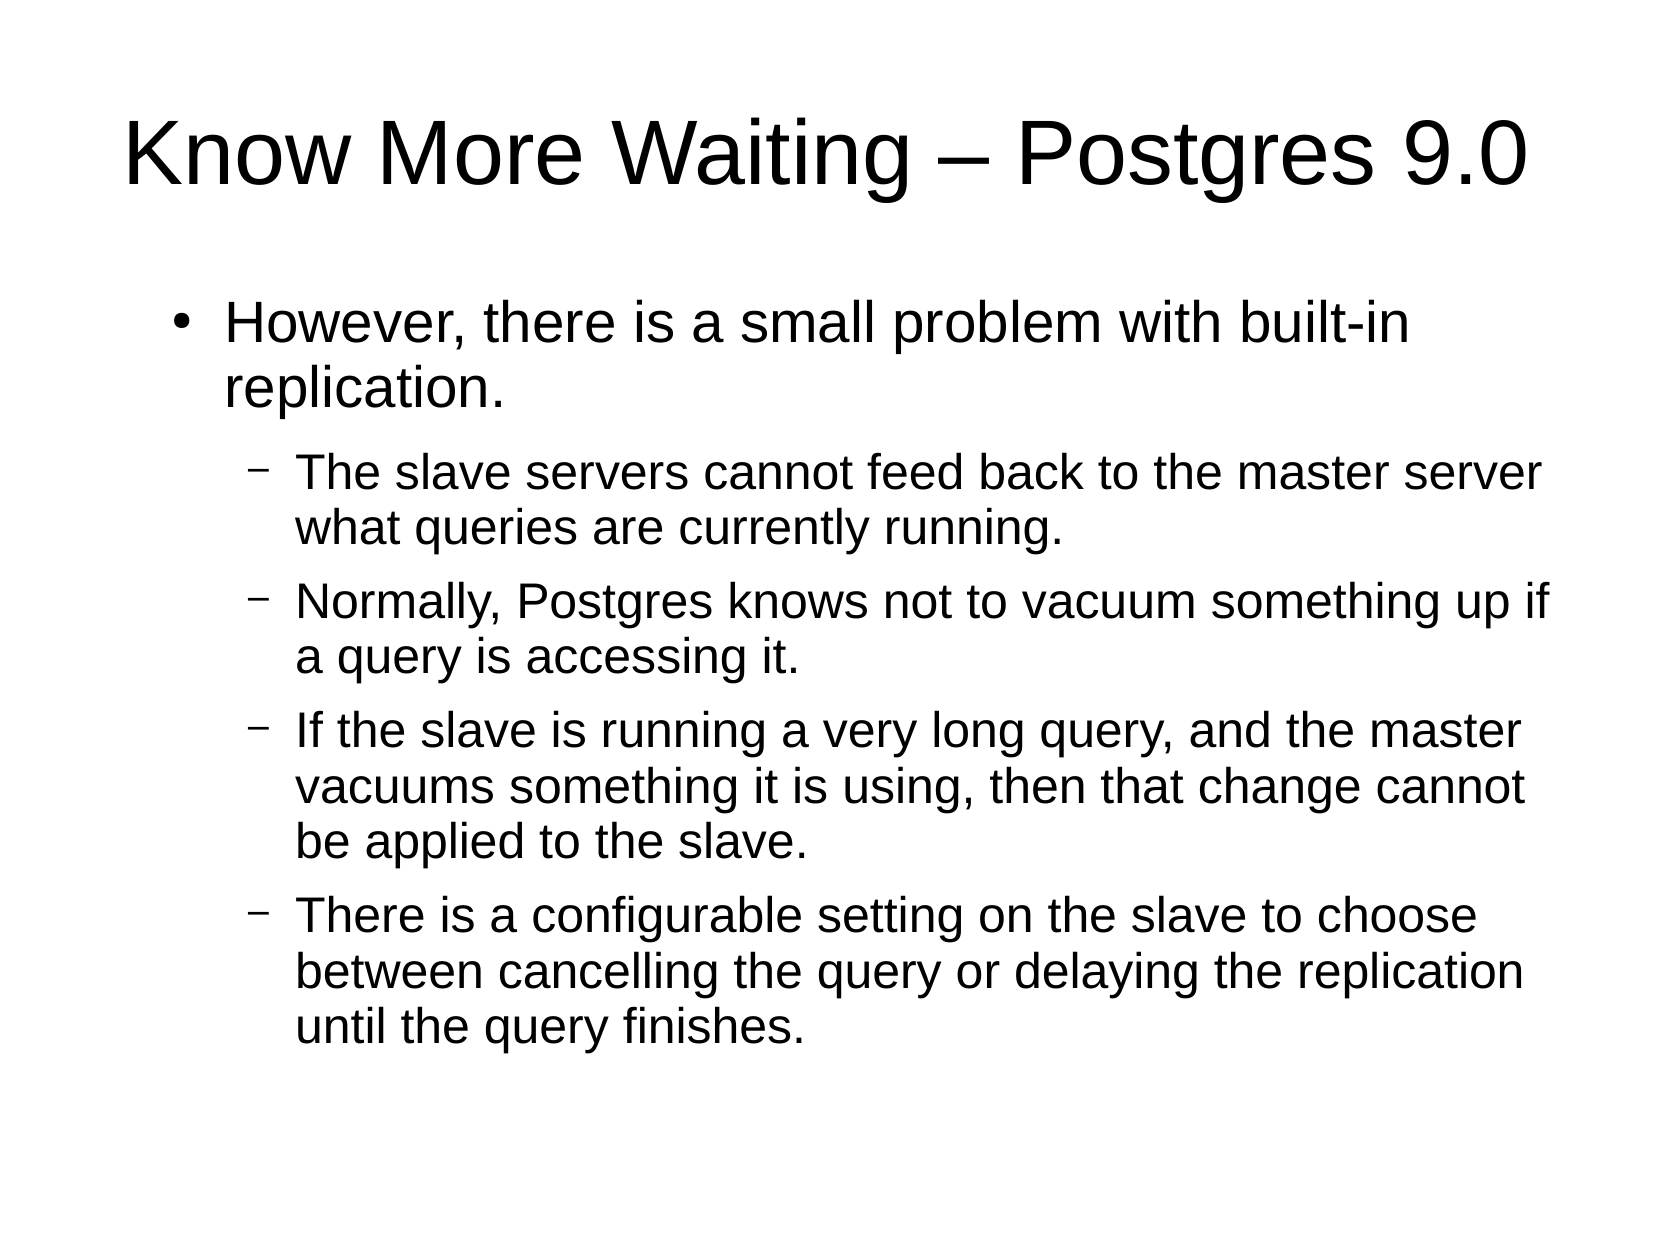

# Know More Waiting – Postgres 9.0
However, there is a small problem with built-in replication.
The slave servers cannot feed back to the master server what queries are currently running.
Normally, Postgres knows not to vacuum something up if a query is accessing it.
If the slave is running a very long query, and the master vacuums something it is using, then that change cannot be applied to the slave.
There is a configurable setting on the slave to choose between cancelling the query or delaying the replication until the query finishes.